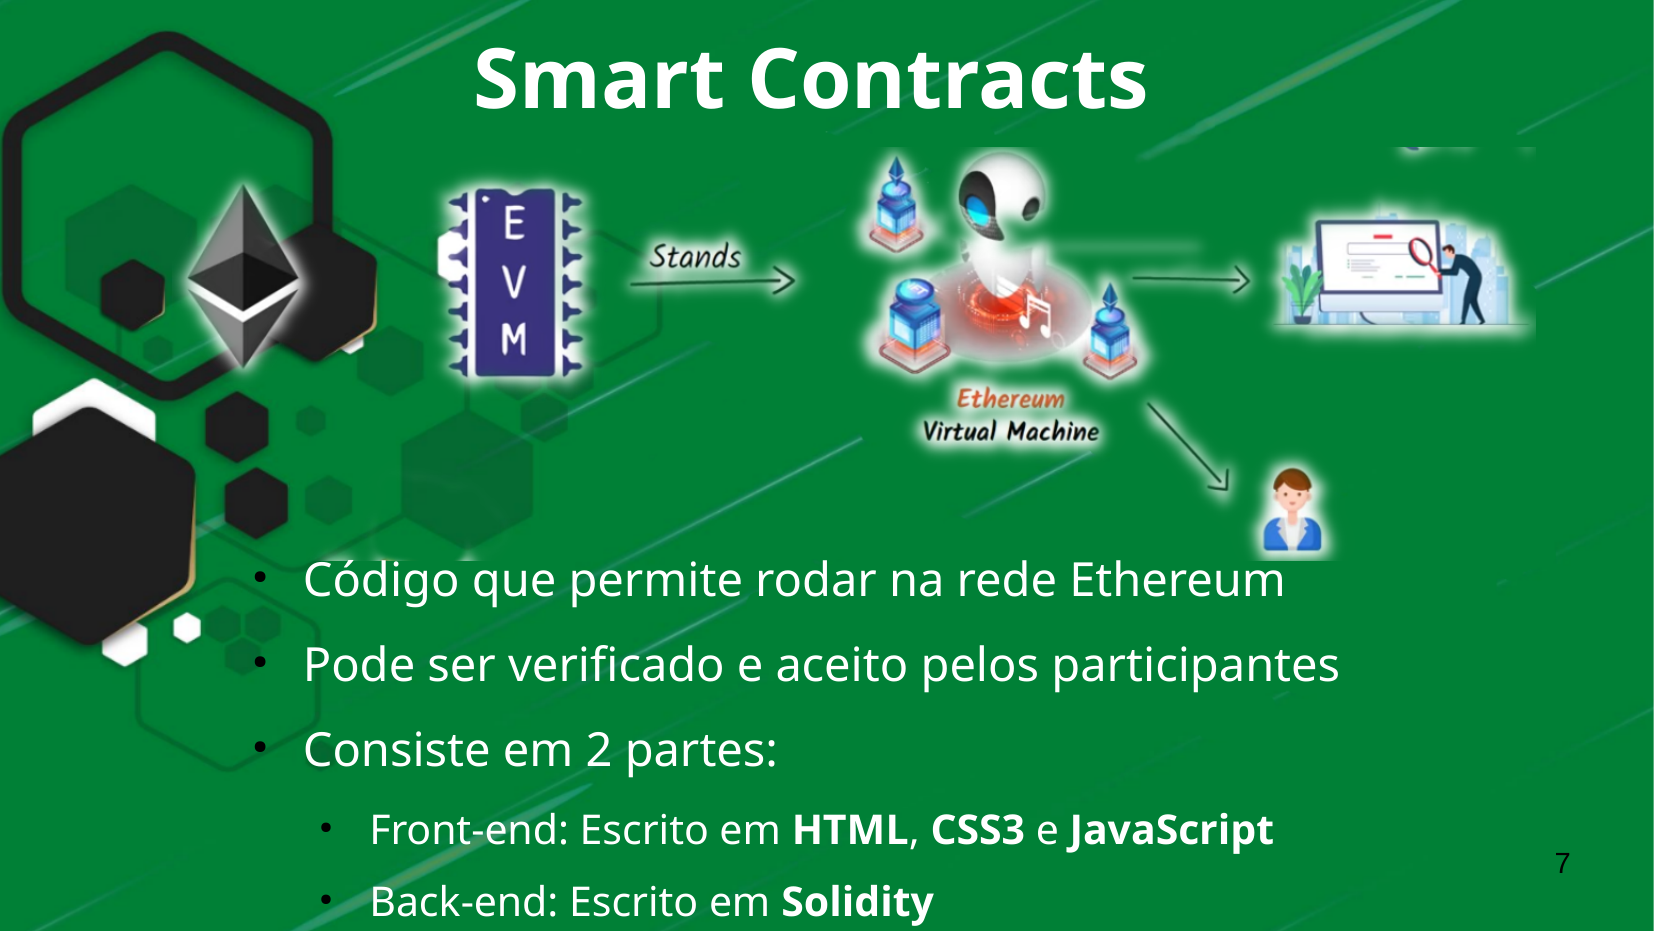

# Smart Contracts
Código que permite rodar na rede Ethereum
Pode ser verificado e aceito pelos participantes
Consiste em 2 partes:
Front-end: Escrito em HTML, CSS3 e JavaScript
Back-end: Escrito em Solidity
7